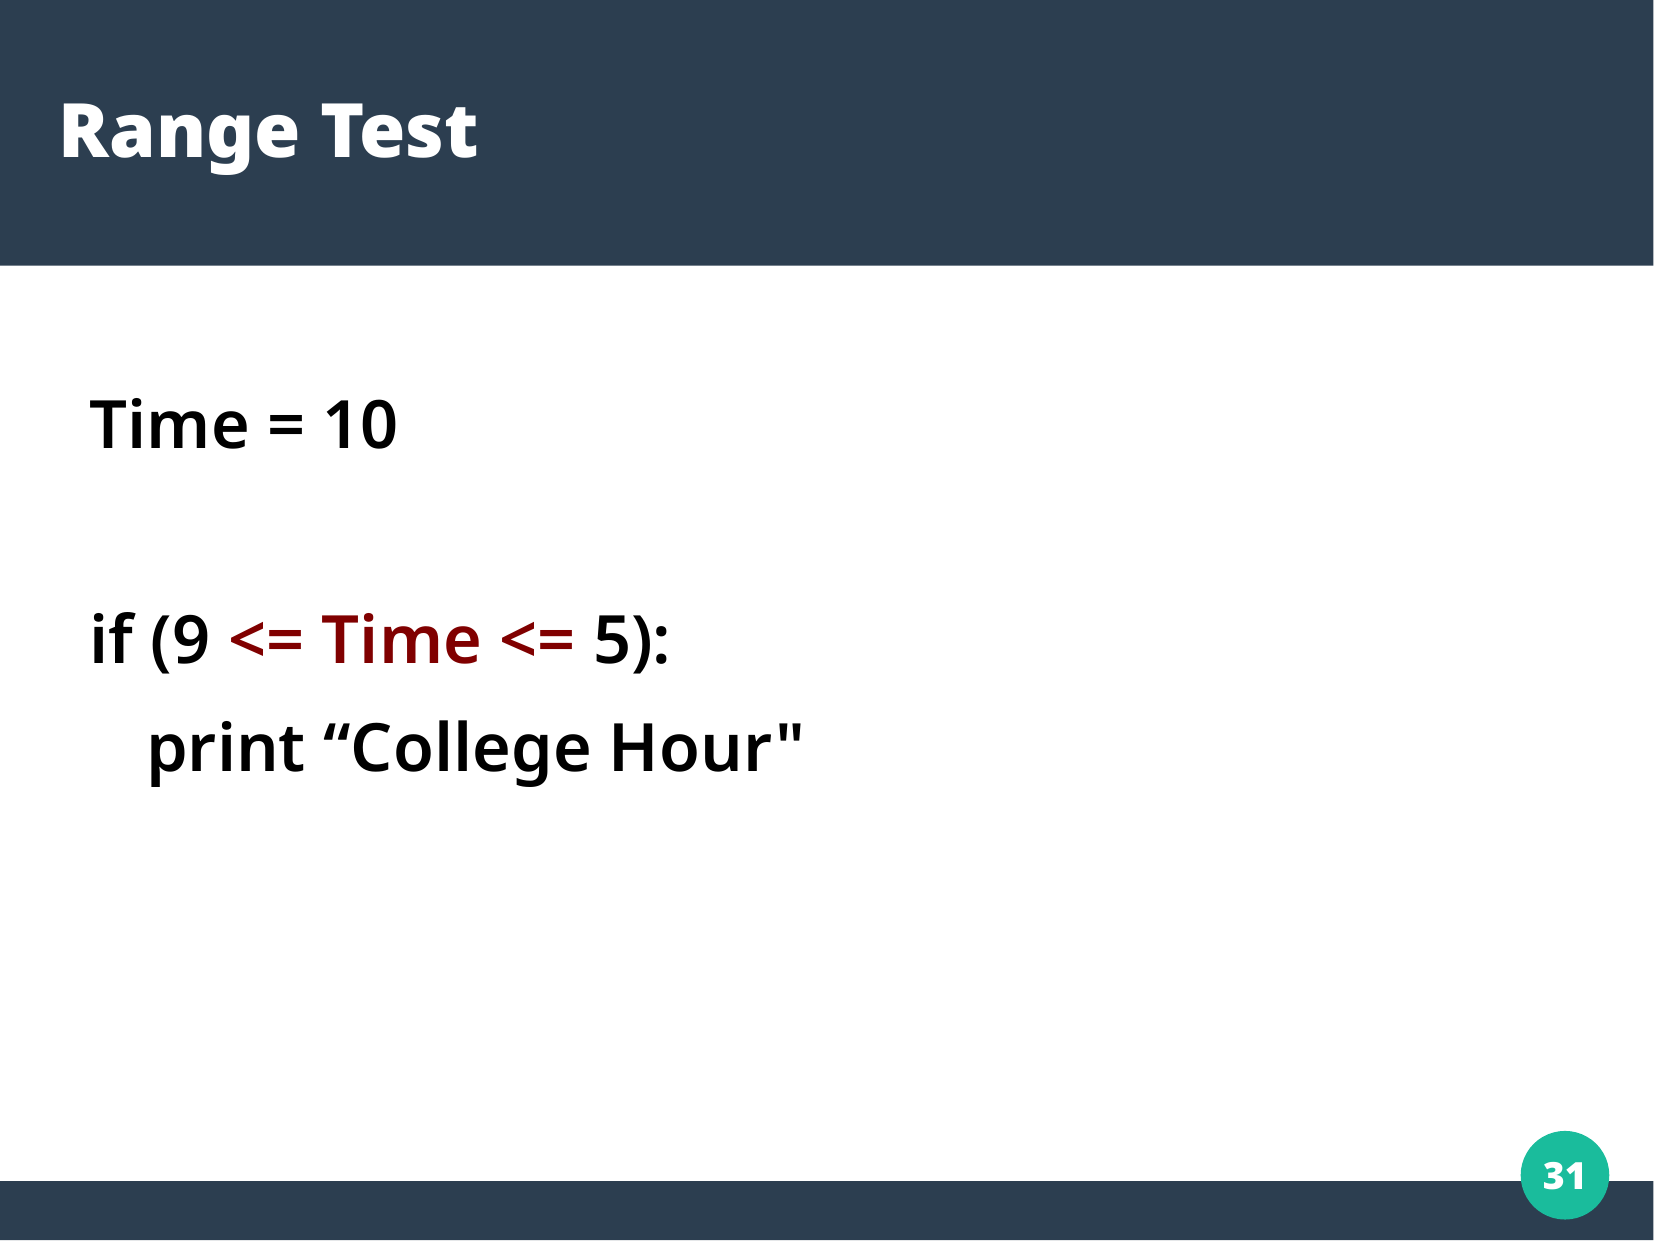

# Range Test
Time = 10
if (9 <= Time <= 5):
	print “College Hour"
31